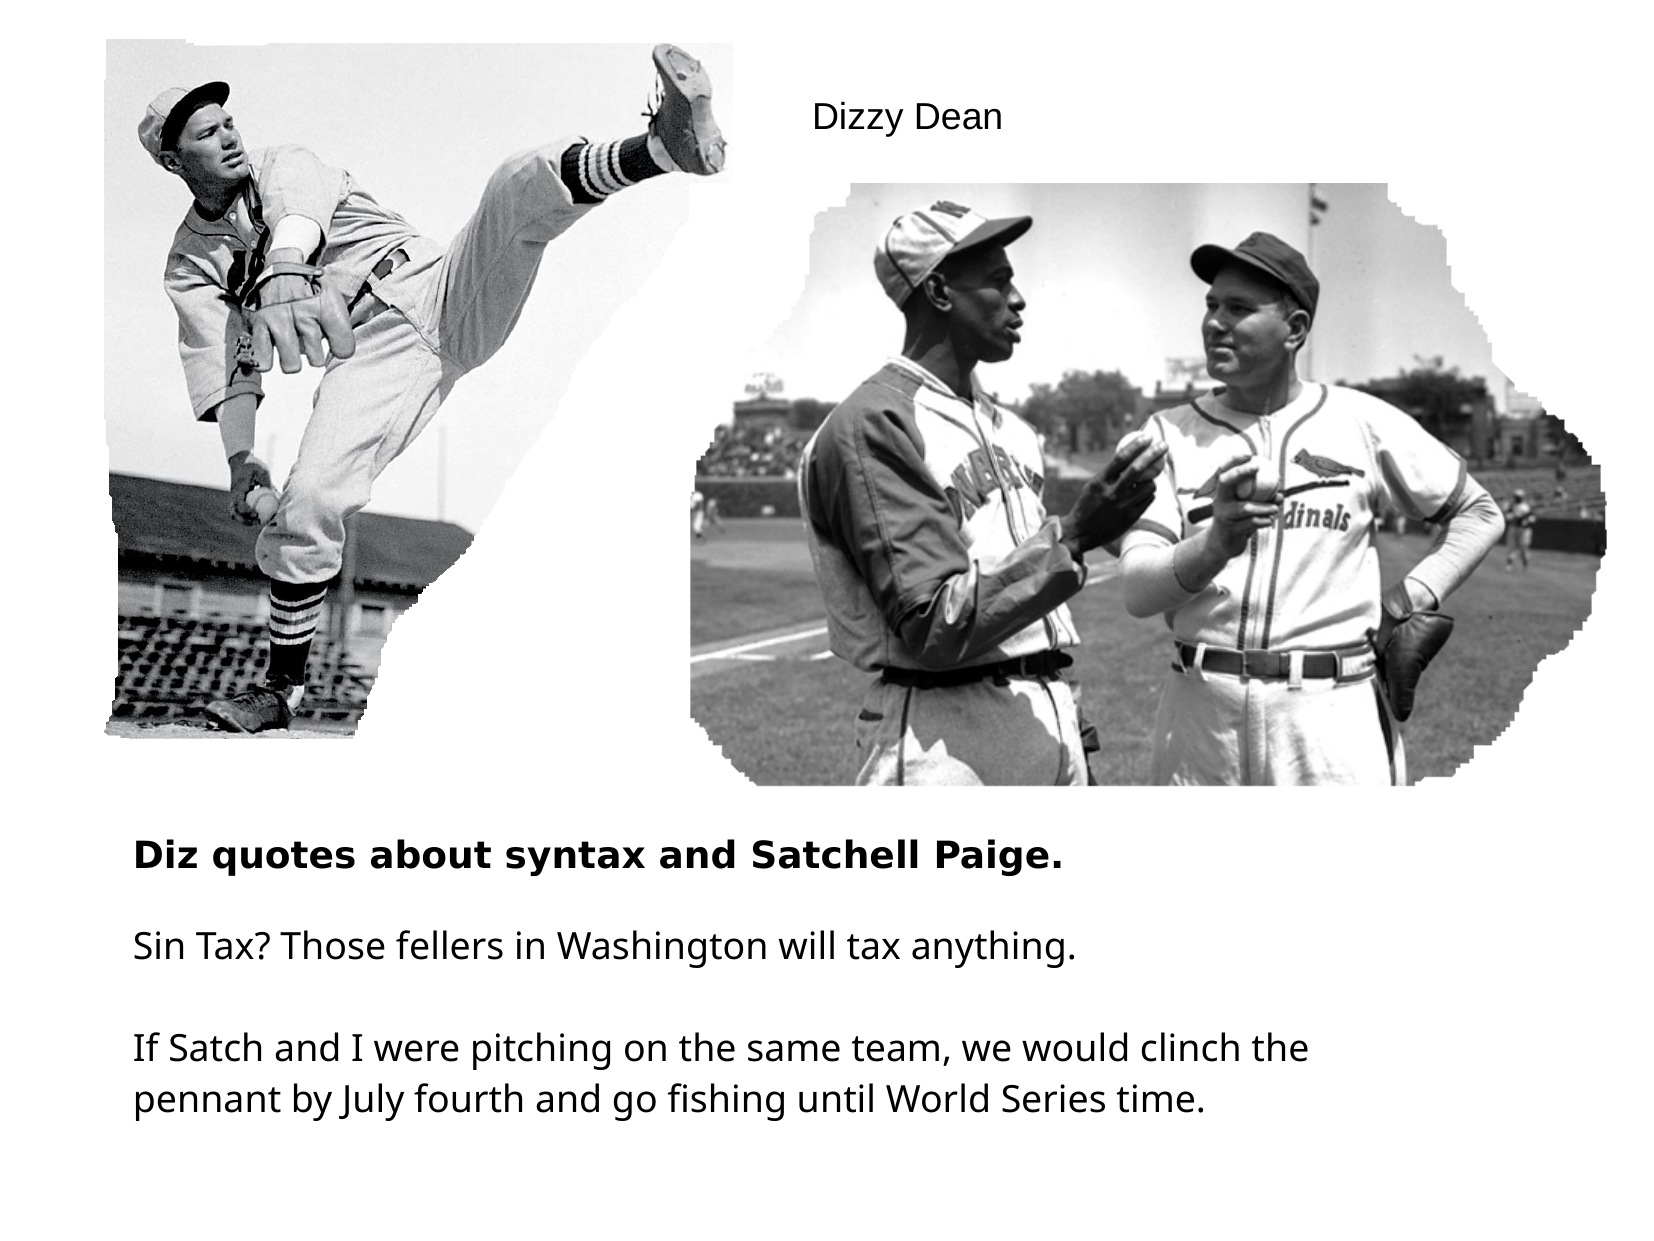

Dizzy Dean
Diz quotes about syntax and Satchell Paige.
Sin Tax? Those fellers in Washington will tax anything.
If Satch and I were pitching on the same team, we would clinch the pennant by July fourth and go fishing until World Series time.